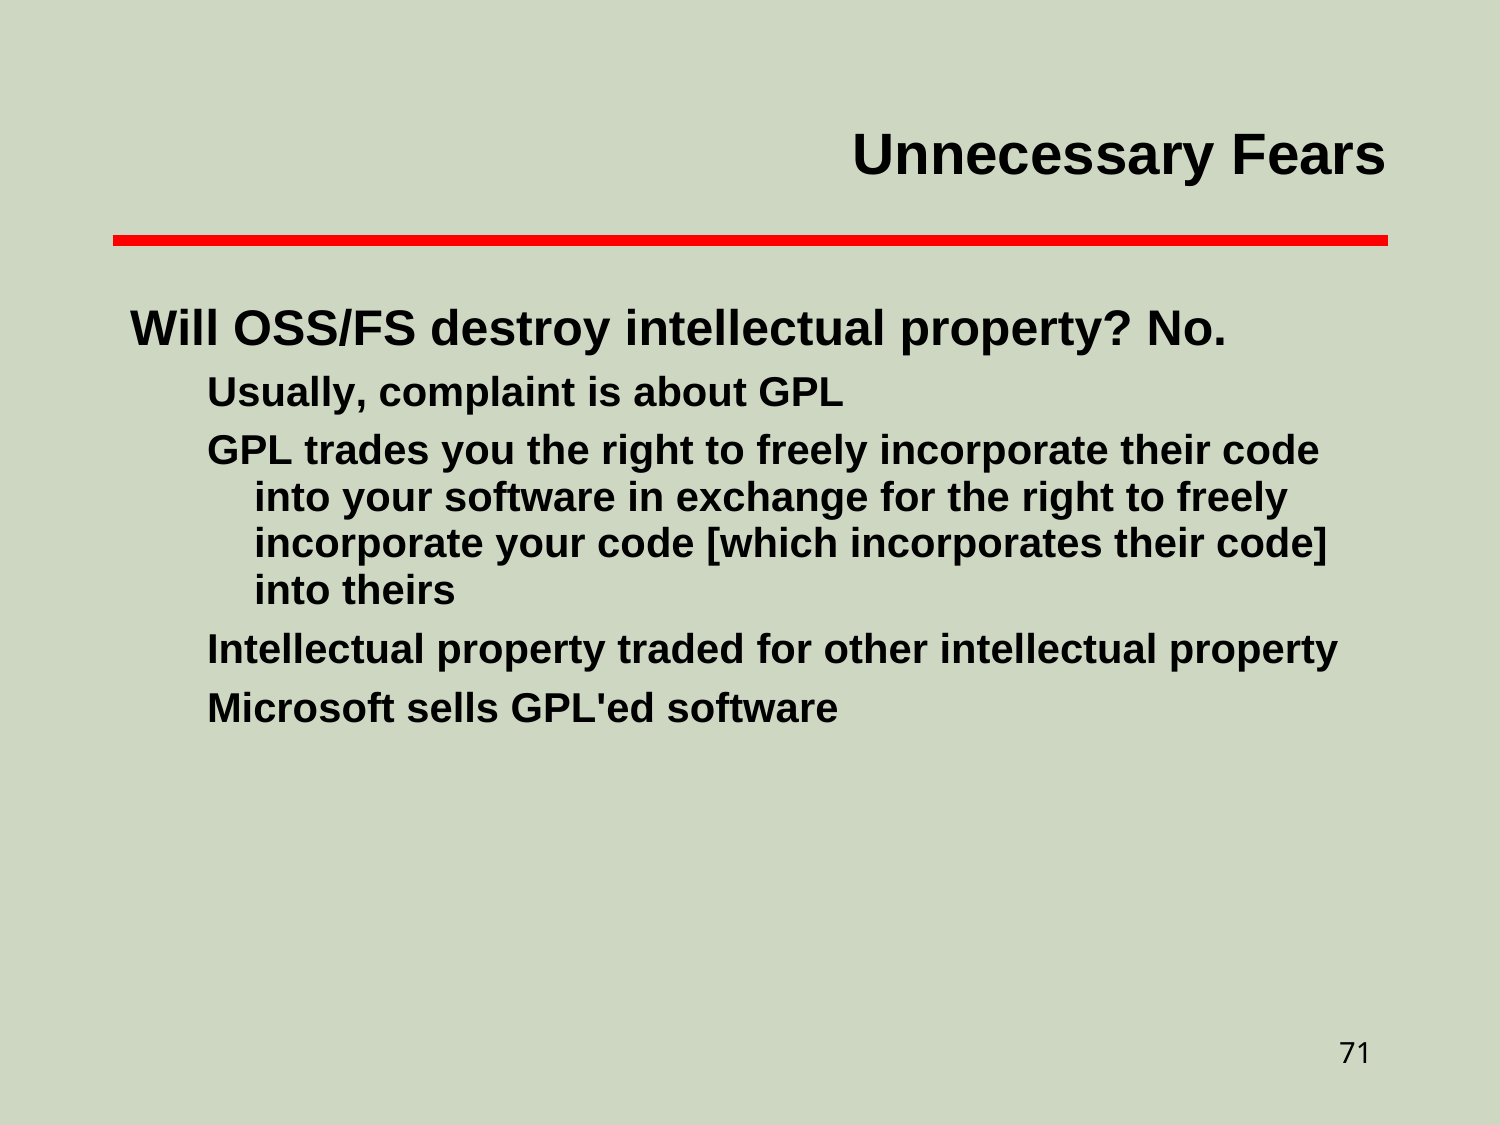

# Unnecessary Fears
Will OSS/FS destroy intellectual property? No.
Usually, complaint is about GPL
GPL trades you the right to freely incorporate their code into your software in exchange for the right to freely incorporate your code [which incorporates their code] into theirs
Intellectual property traded for other intellectual property
Microsoft sells GPL'ed software